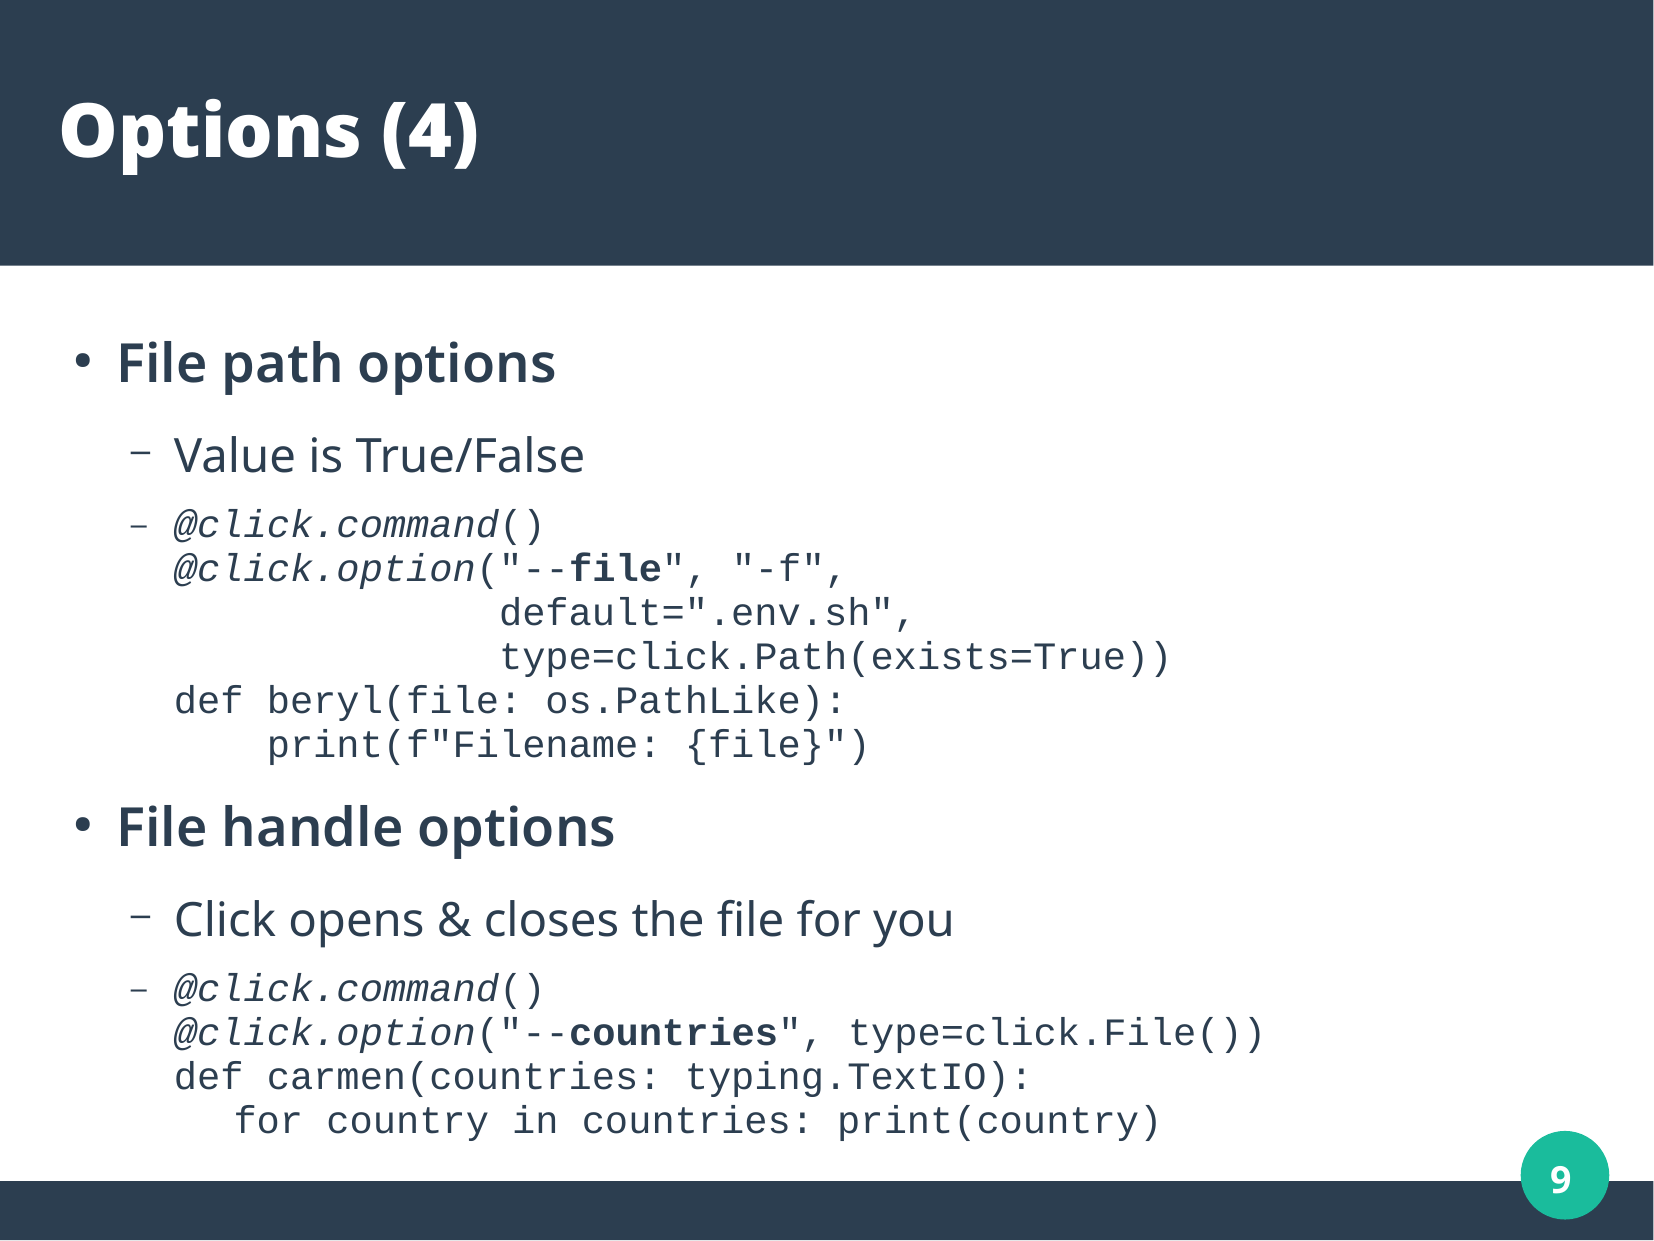

# Options (4)
File path options
Value is True/False
@click.command()
@click.option("--file", "-f",
 default=".env.sh",
 type=click.Path(exists=True))
def beryl(file: os.PathLike):
 print(f"Filename: {file}")
File handle options
Click opens & closes the file for you
@click.command()
@click.option("--countries", type=click.File())
def carmen(countries: typing.TextIO):
	for country in countries: print(country)